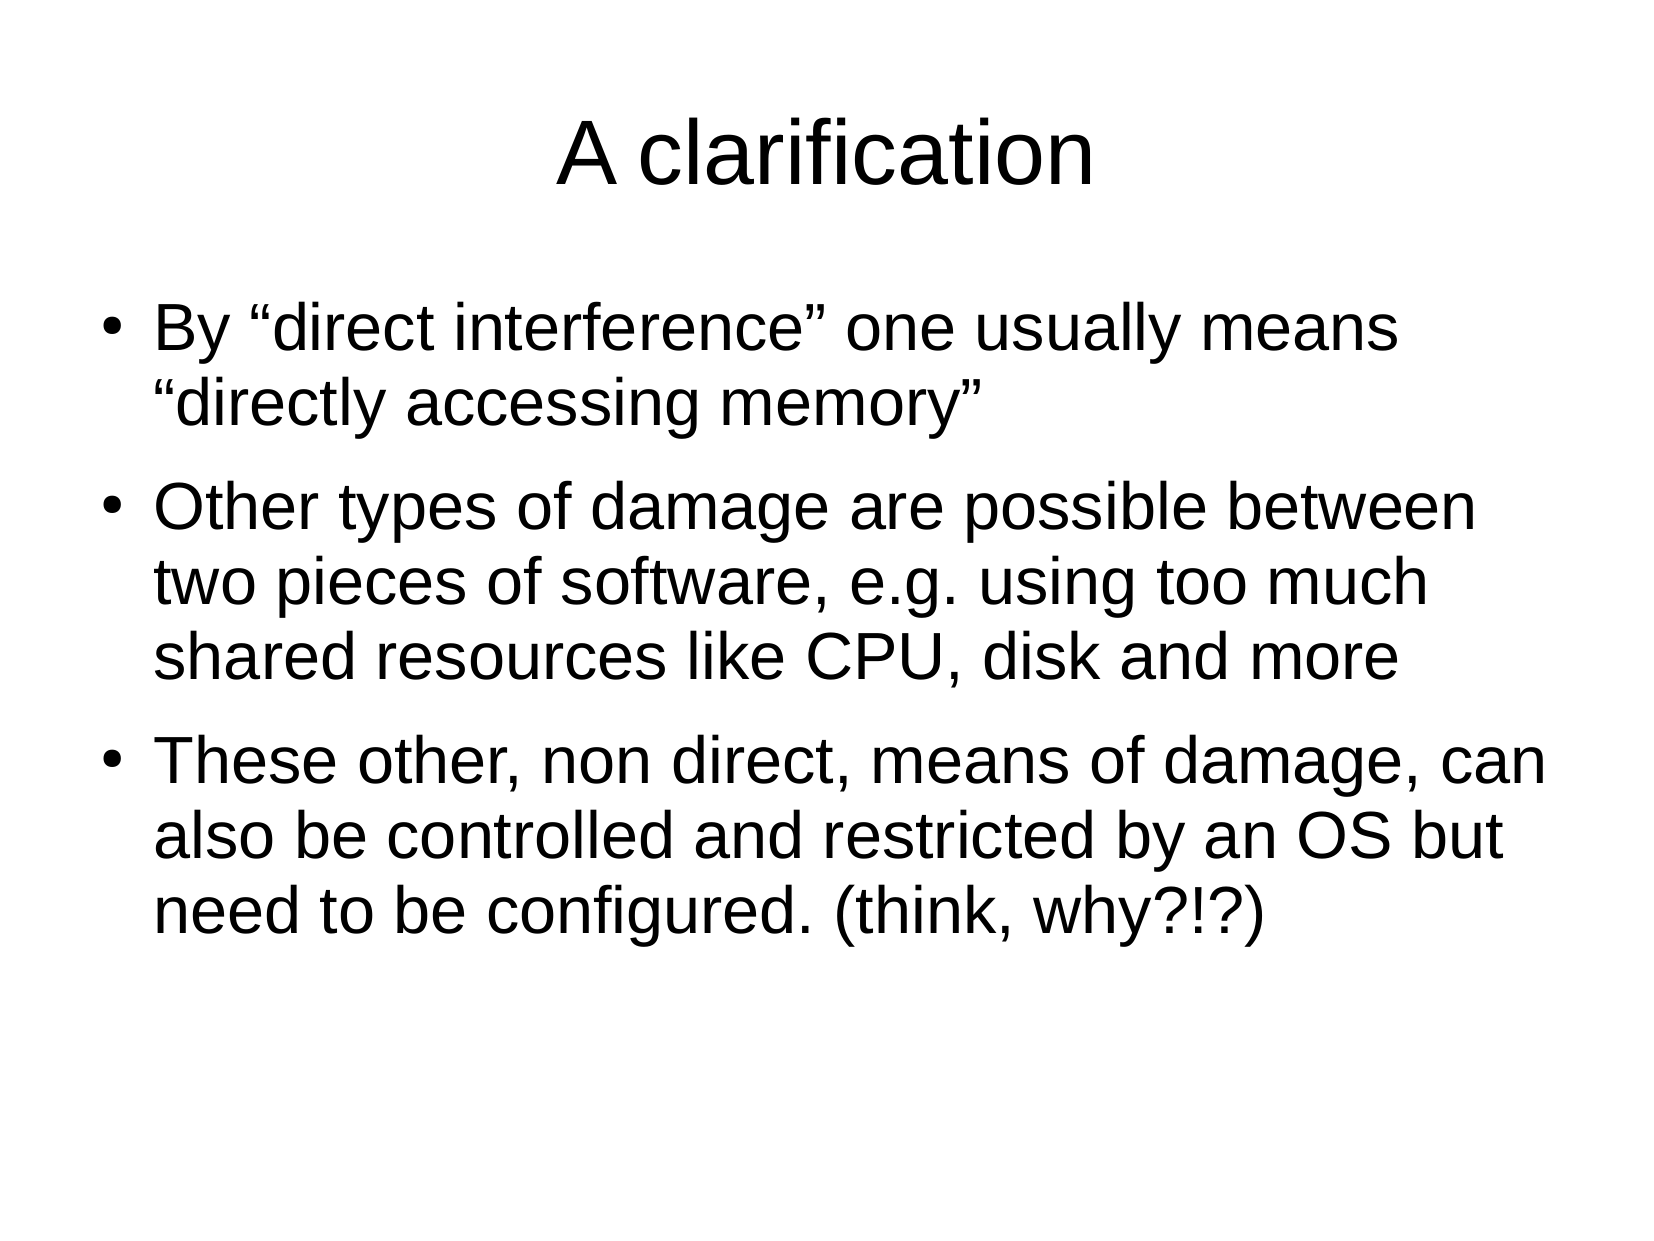

# A clarification
By “direct interference” one usually means “directly accessing memory”
Other types of damage are possible between two pieces of software, e.g. using too much shared resources like CPU, disk and more
These other, non direct, means of damage, can also be controlled and restricted by an OS but need to be configured. (think, why?!?)